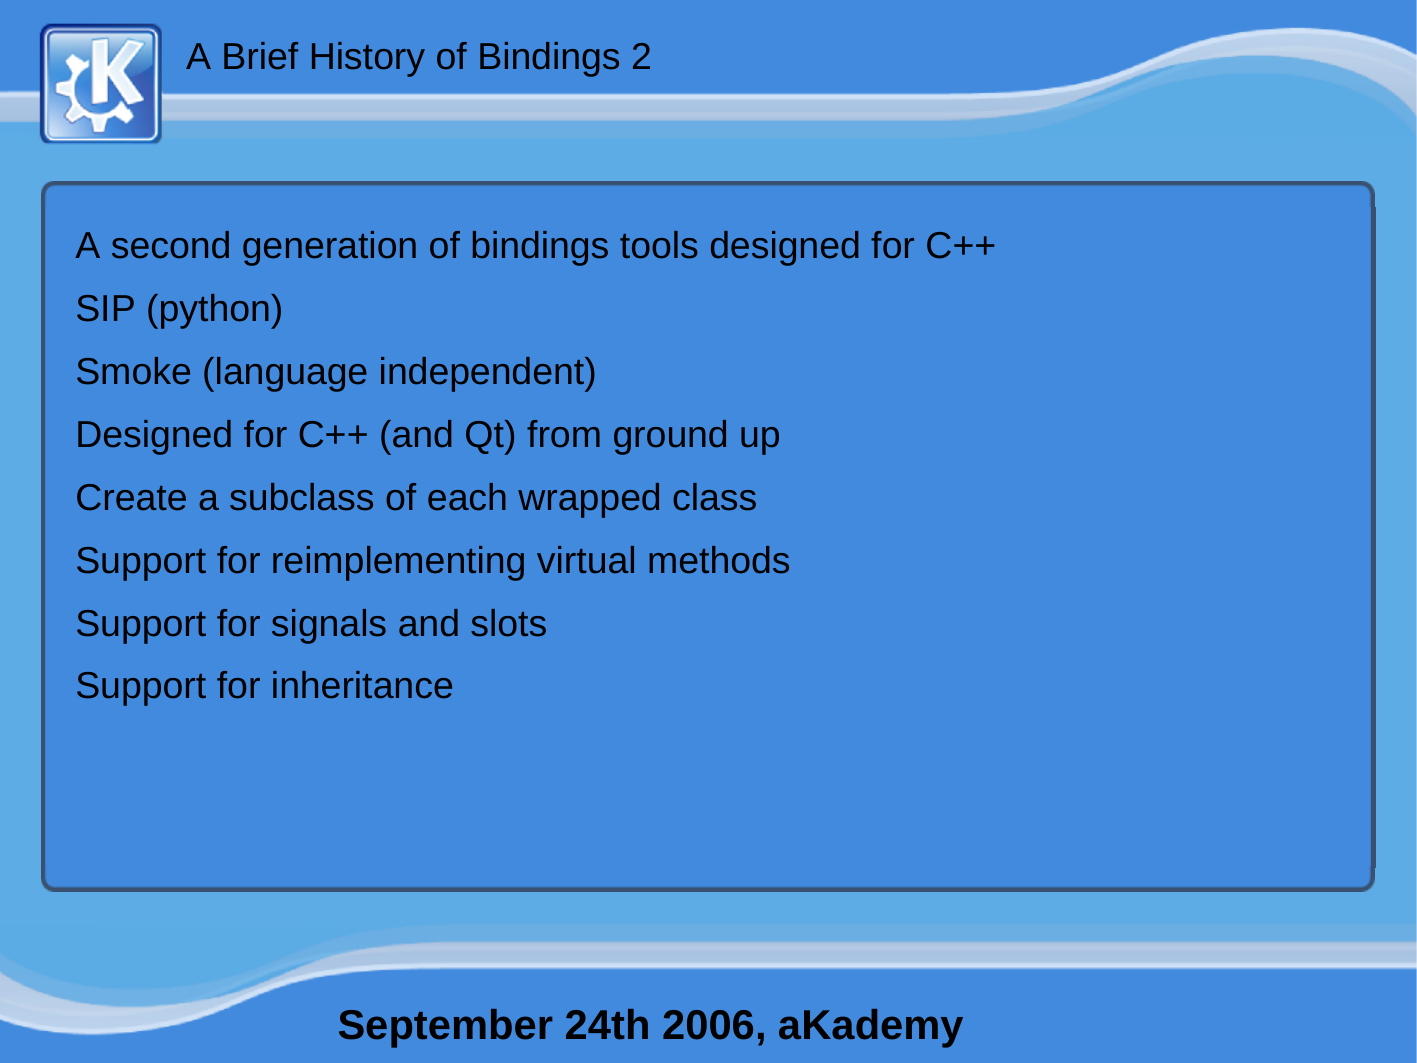

A Brief History of Bindings 2
 A second generation of bindings tools designed for C++
 SIP (python)
 Smoke (language independent)
 Designed for C++ (and Qt) from ground up
 Create a subclass of each wrapped class
 Support for reimplementing virtual methods
 Support for signals and slots
 Support for inheritance